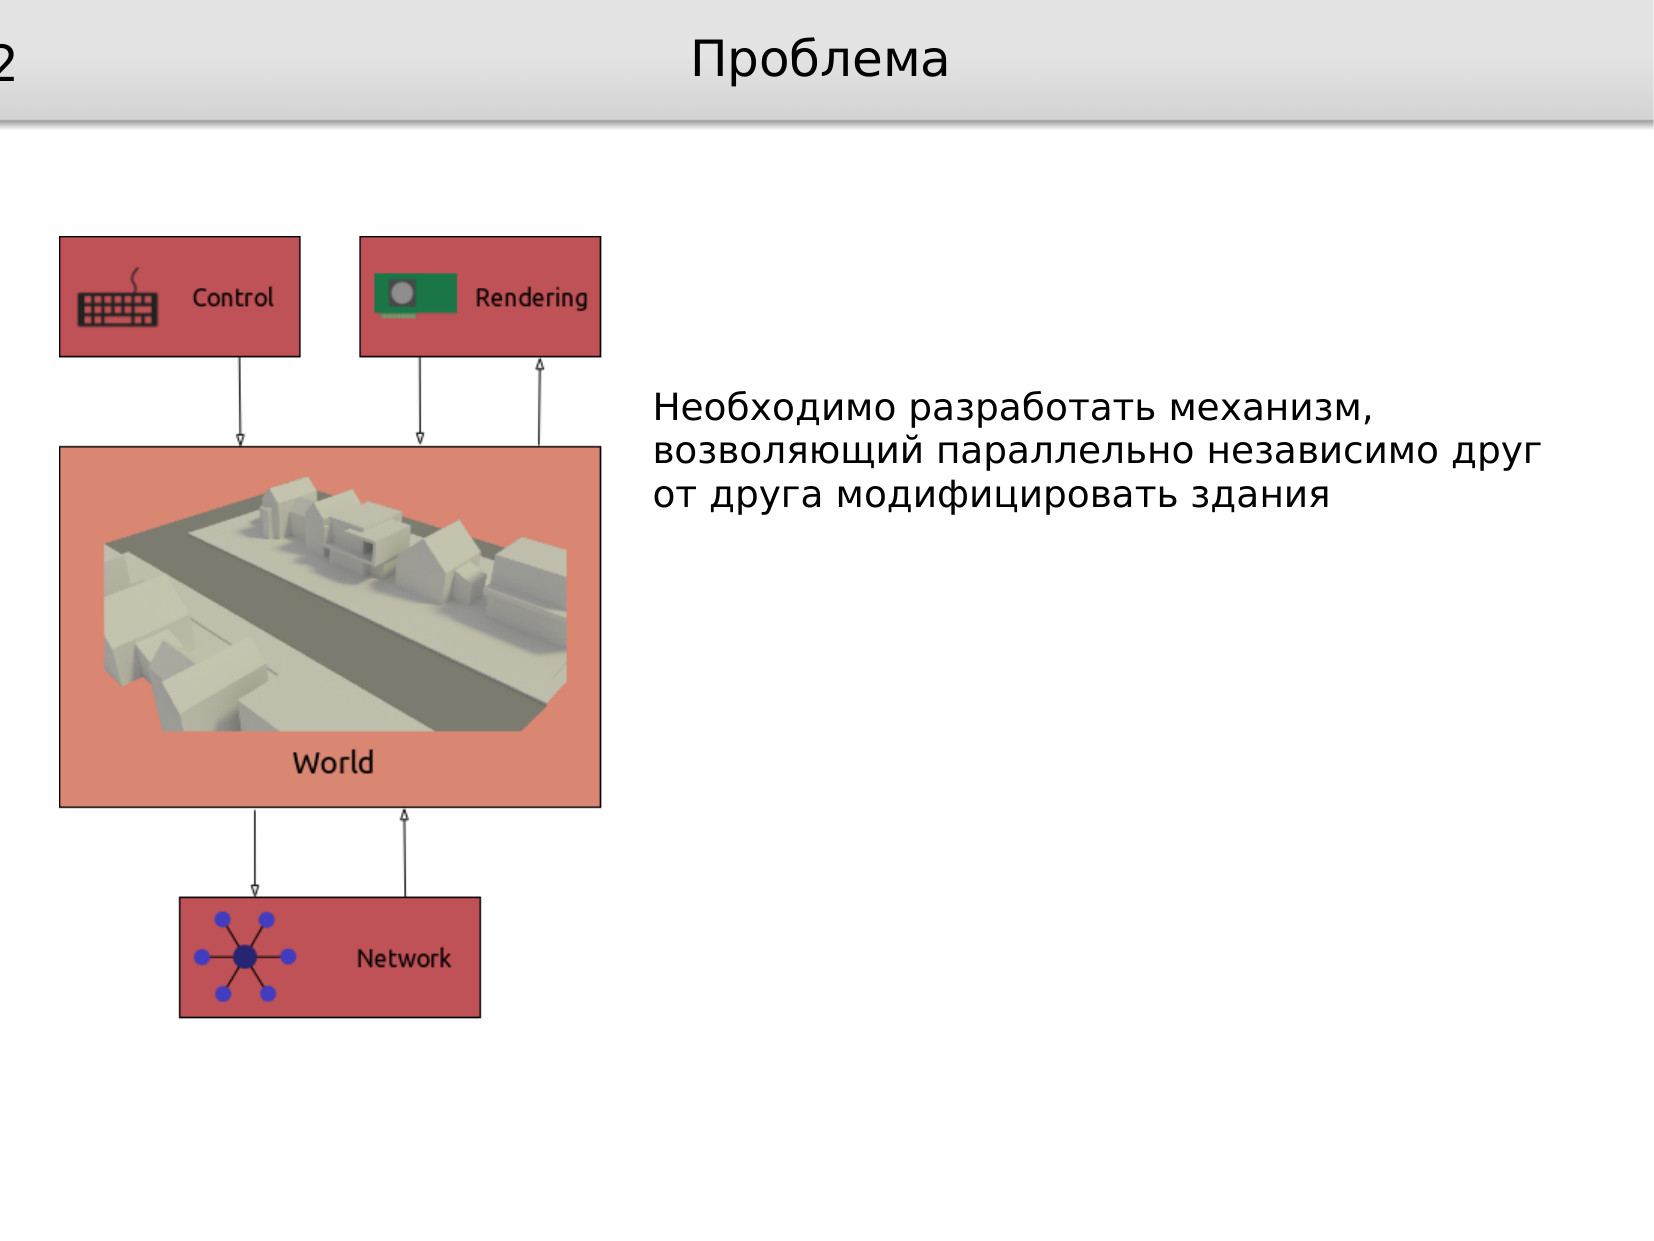

# Проблема
Необходимо разработать механизм, возволяющий параллельно независимо друг от друга модифицировать здания